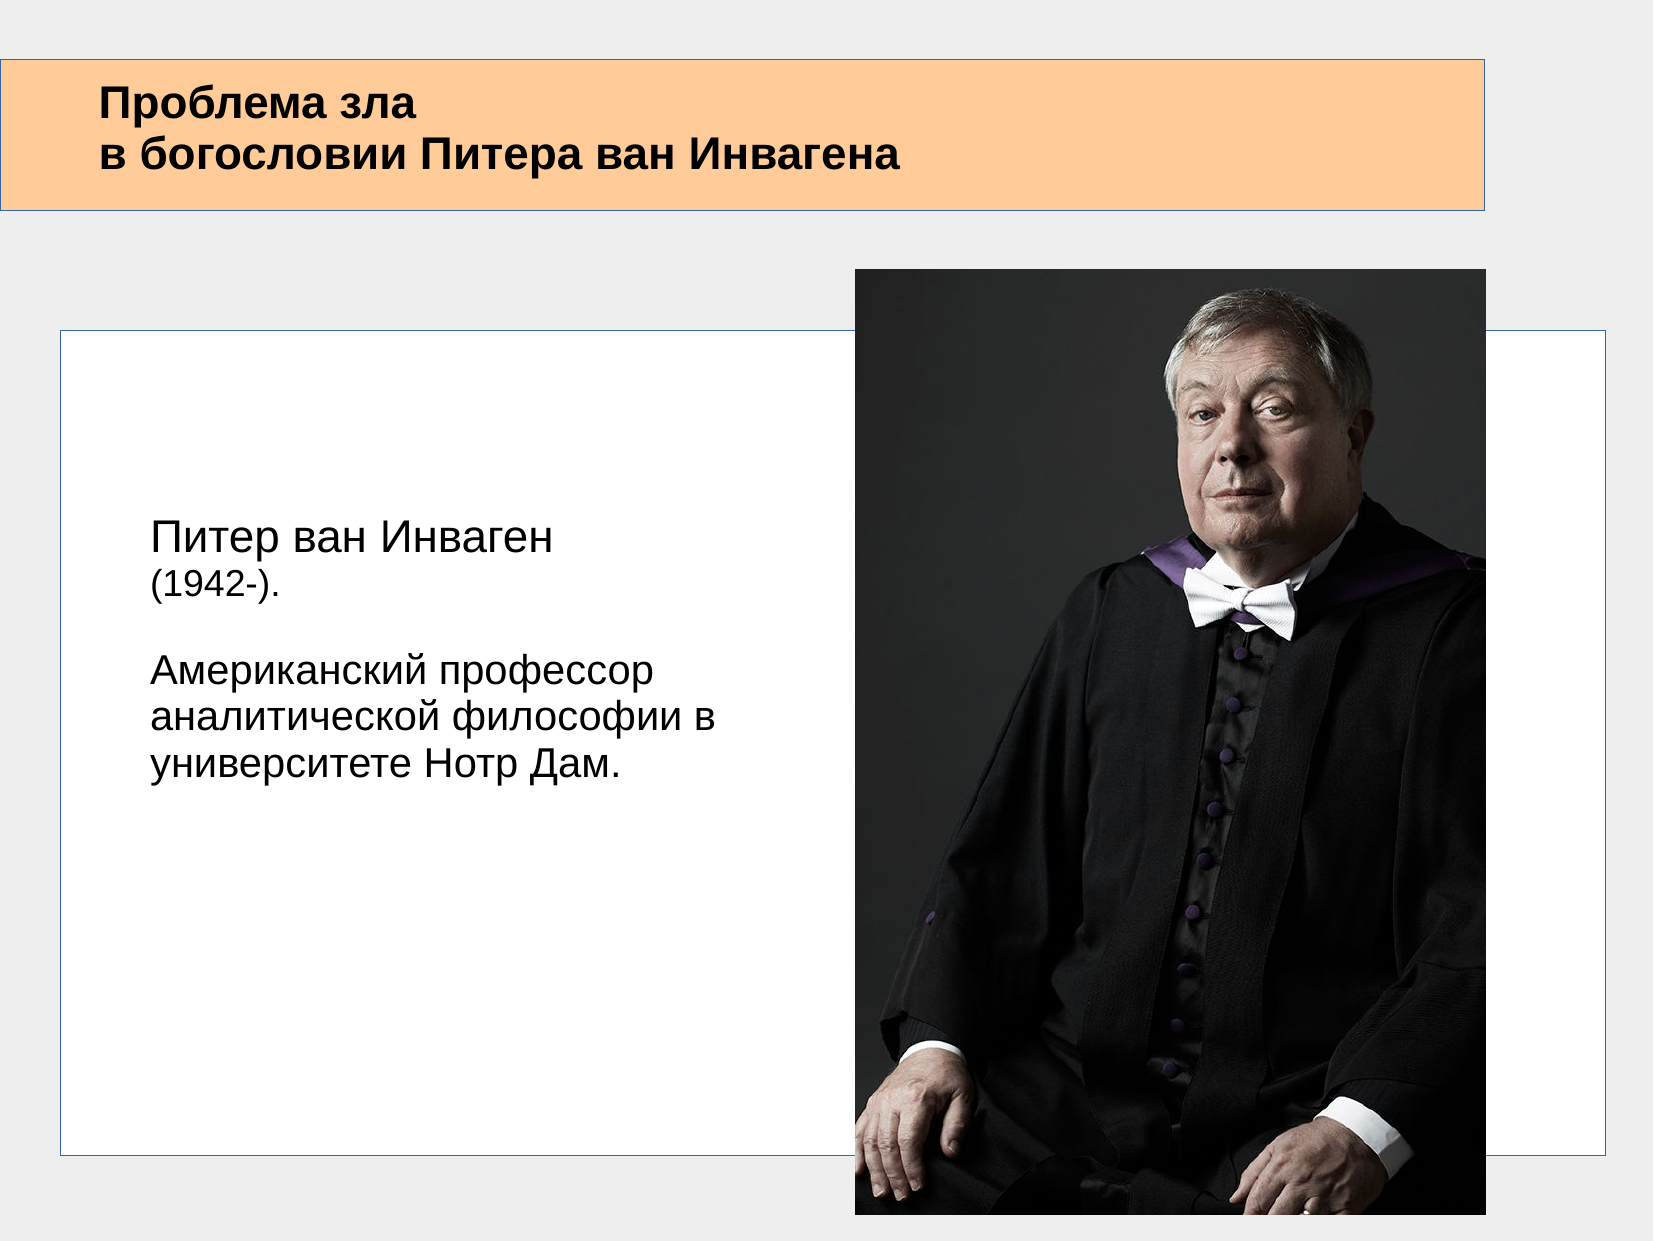

Проблема зла
в богословии Питера ван Инвагена
# Питер ван Инваген
(1942-).
Американский профессор
аналитической философии в университете Нотр Дам.